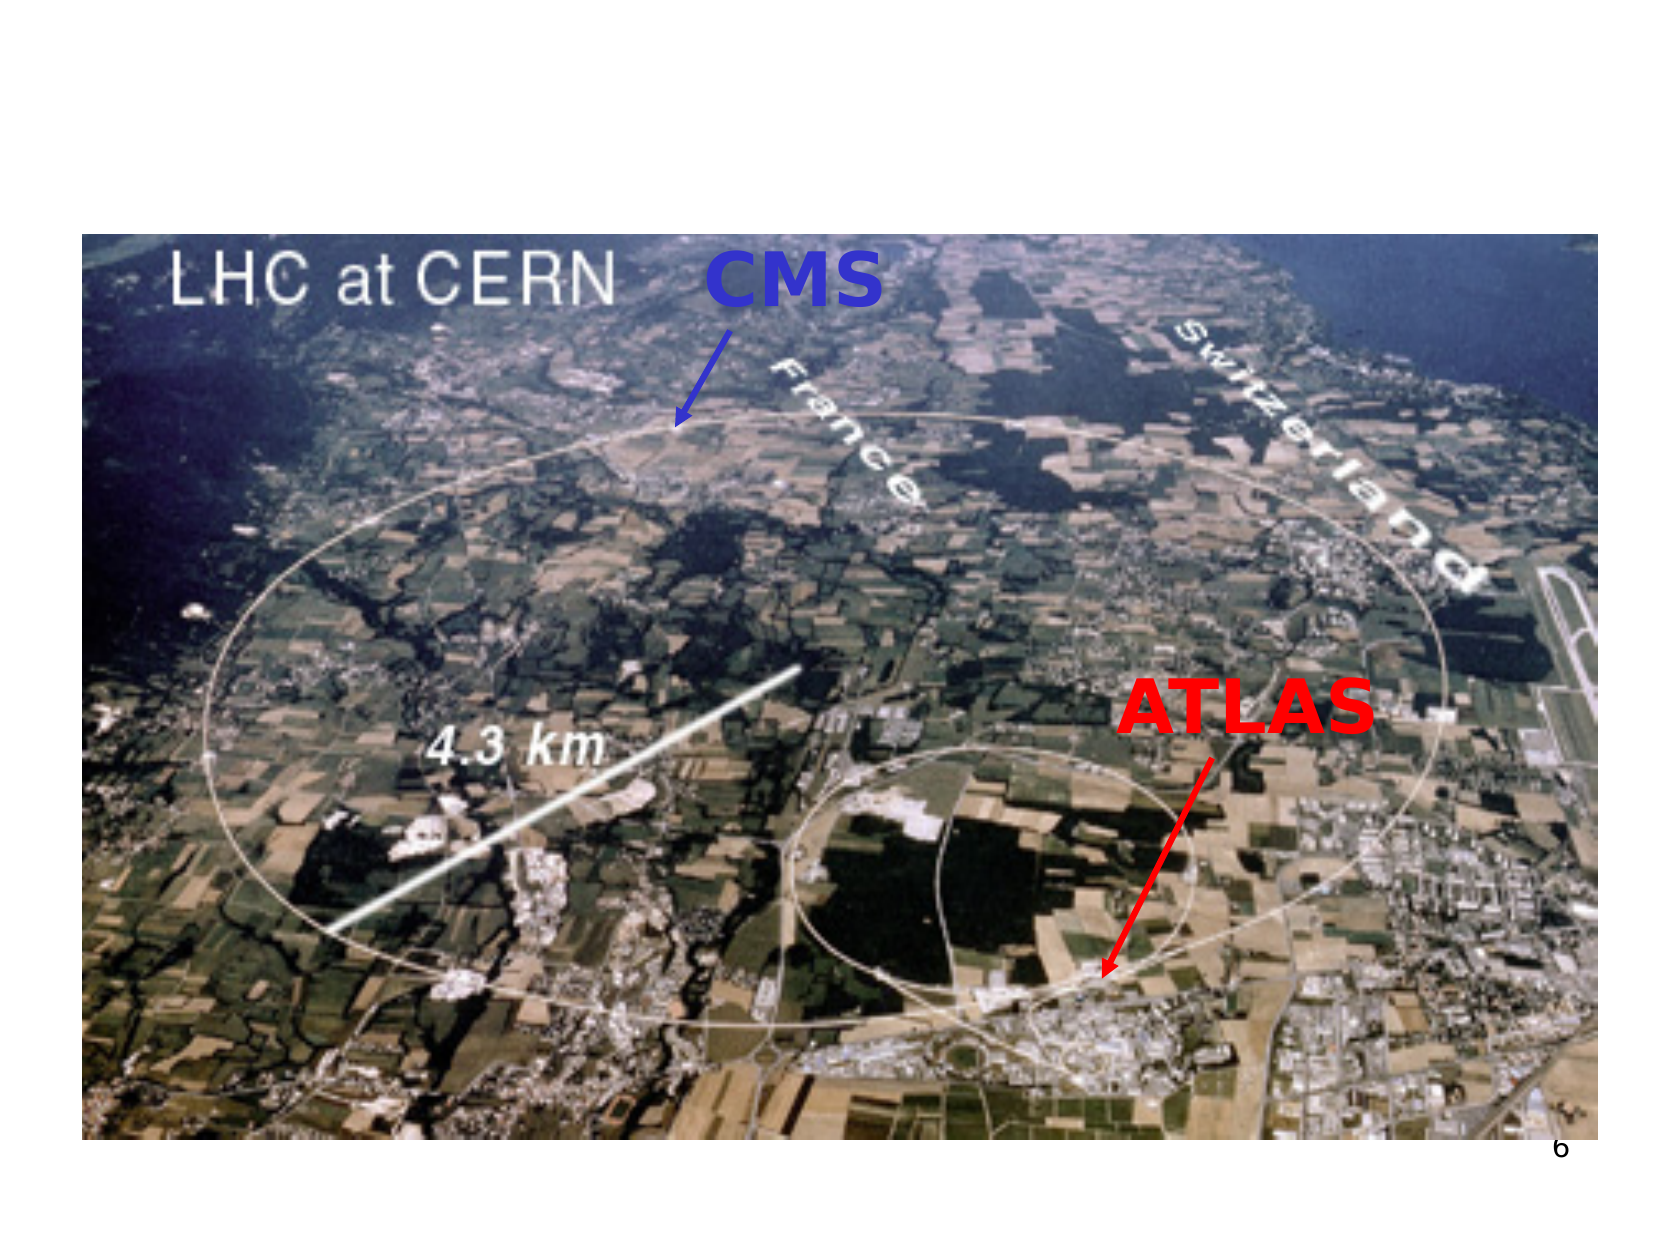

Experimentos en el LHC
CMS
ATLAS
6